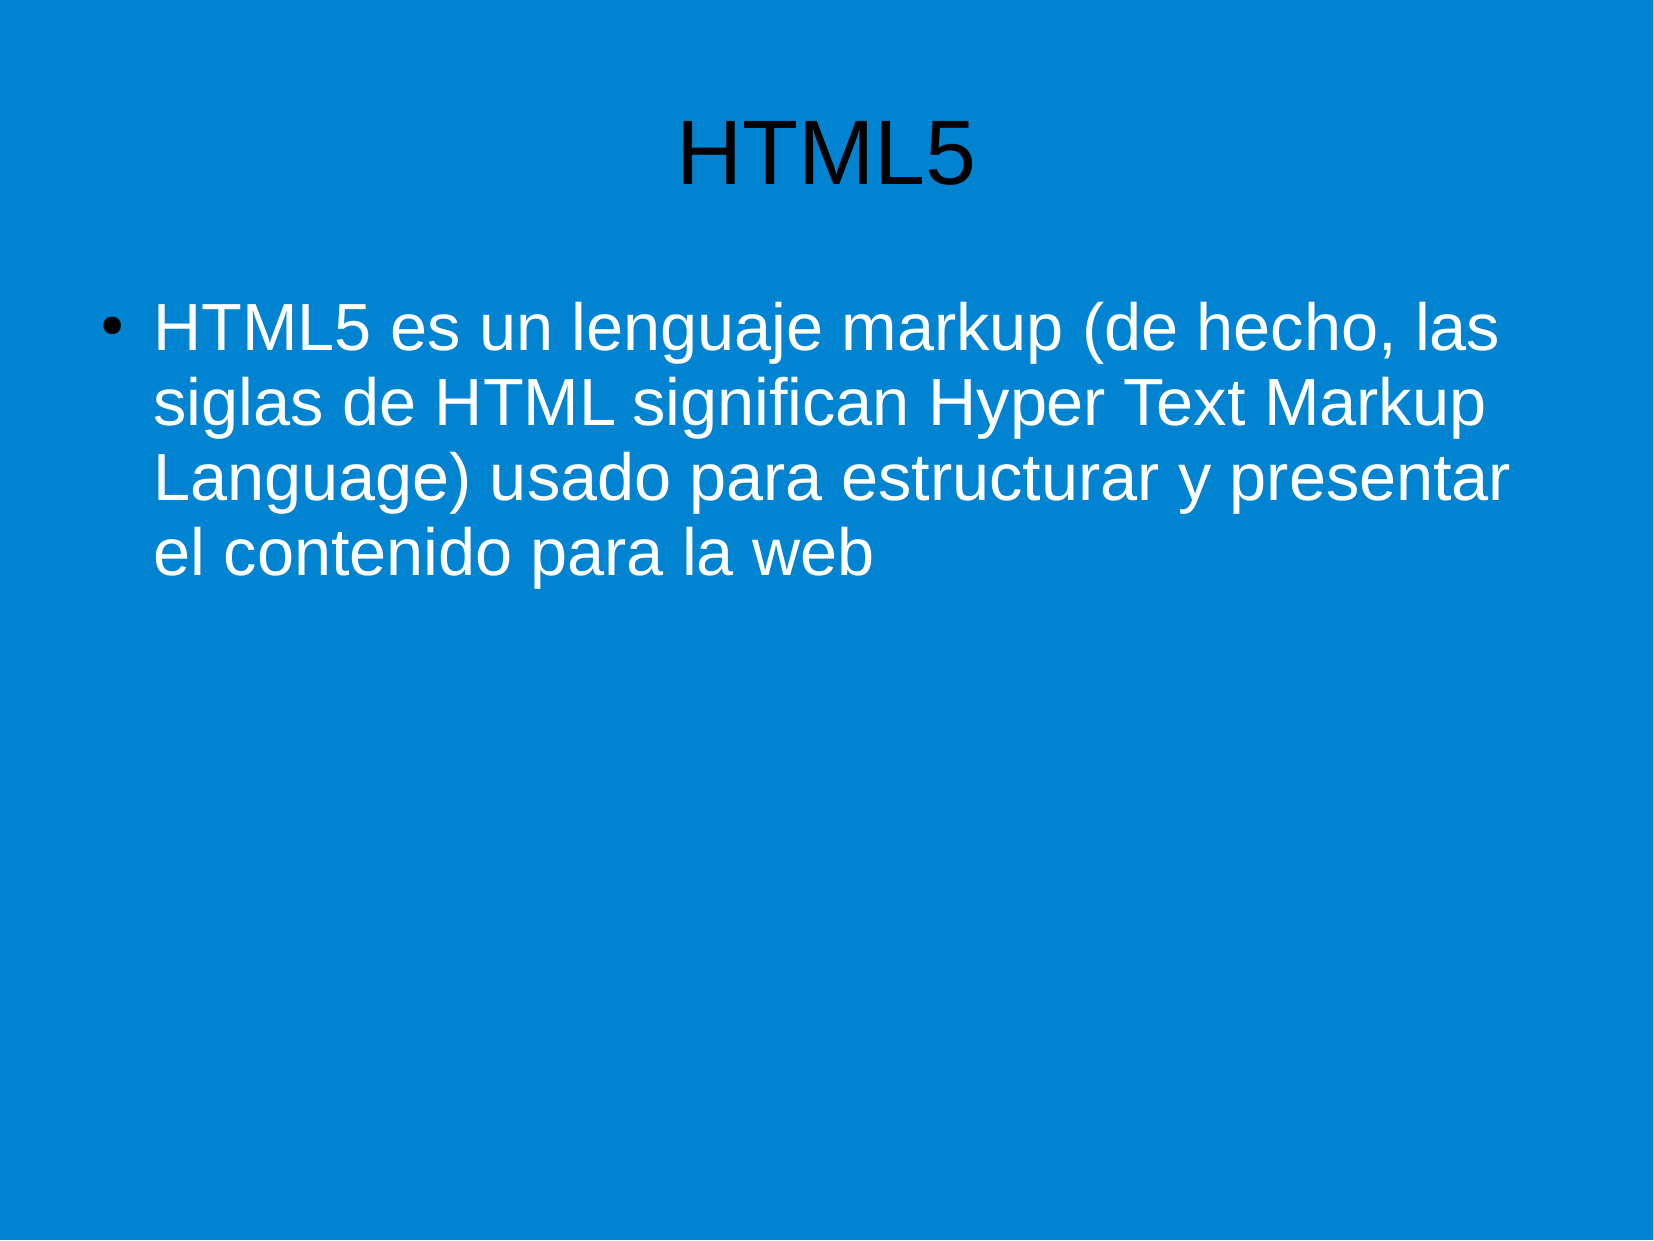

# HTML5
HTML5 es un lenguaje markup (de hecho, las siglas de HTML significan Hyper Text Markup Language) usado para estructurar y presentar el contenido para la web